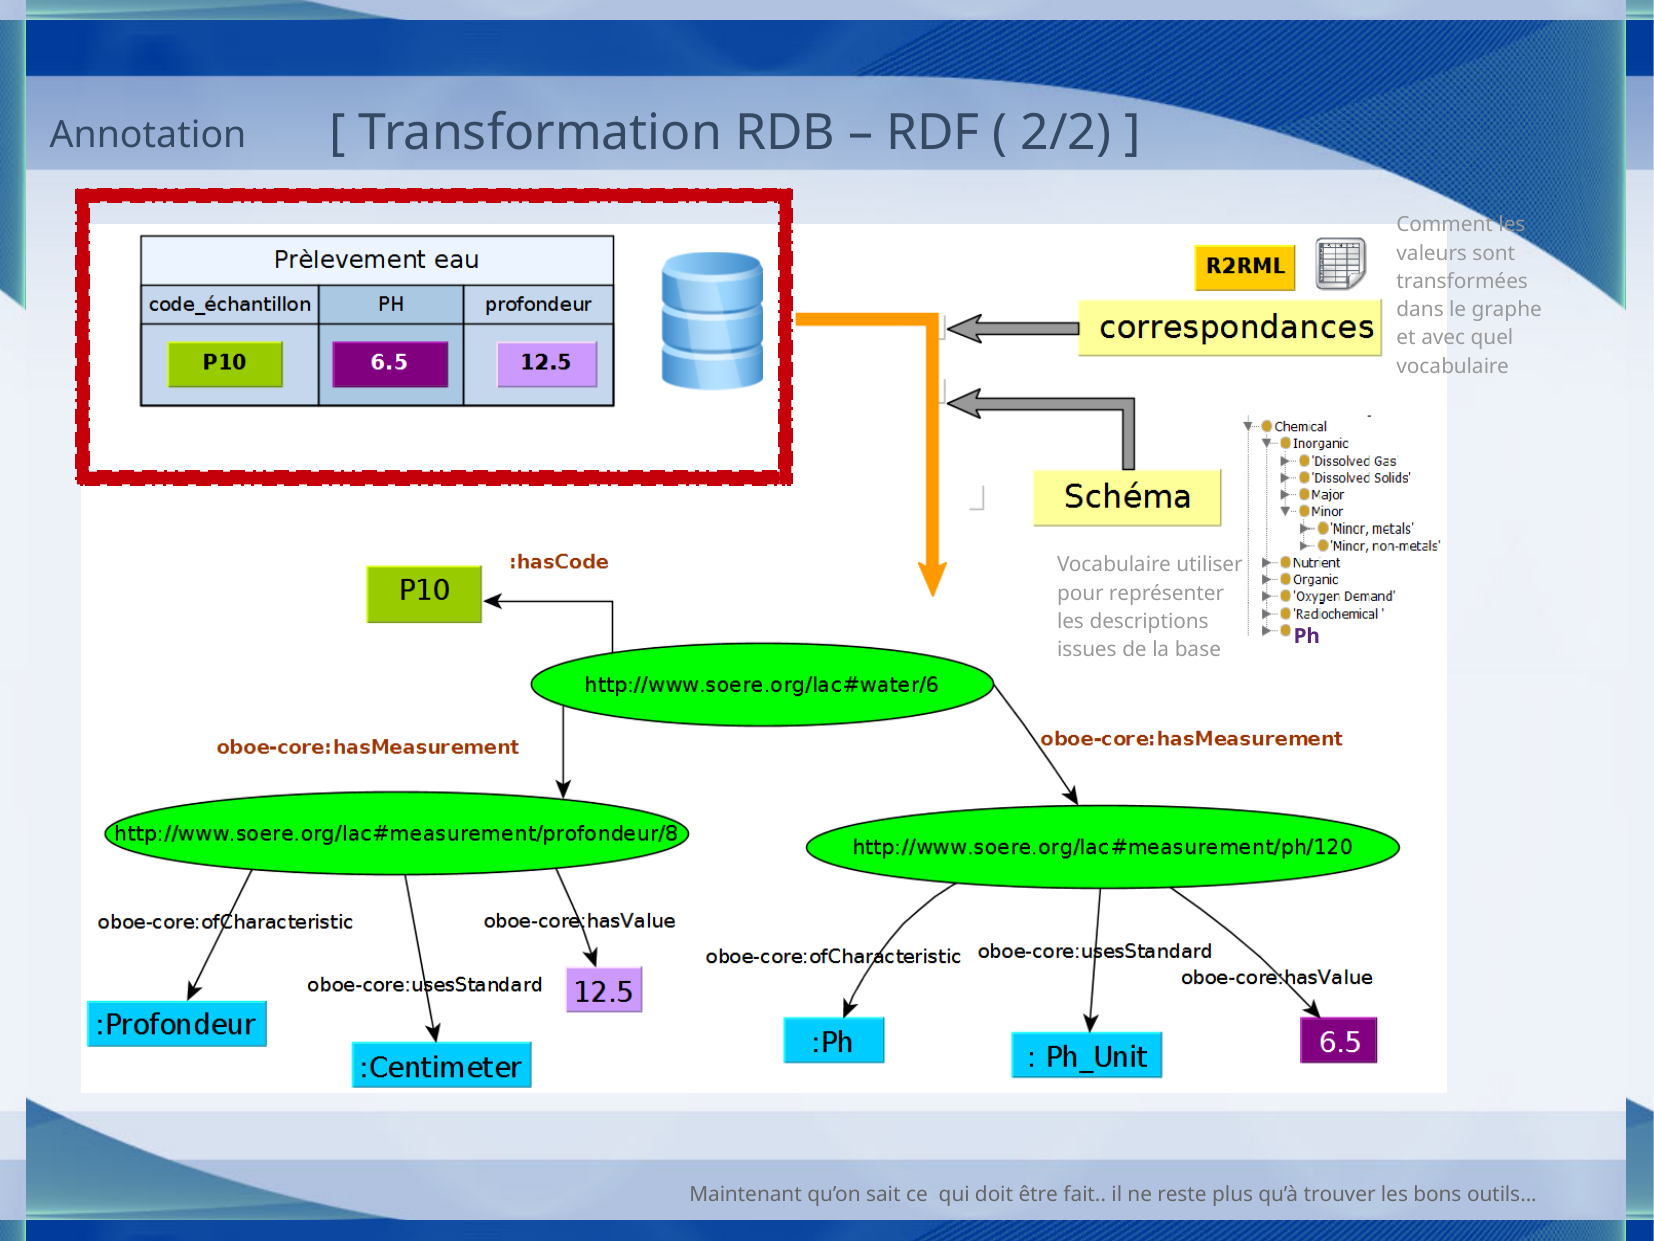

# [ Transformation RDB – RDF ( 2/2) ]
Annotation
Comment les valeurs sont
transformées dans le graphe
et avec quel vocabulaire
Vocabulaire utiliser pour représenter les descriptions issues de la base
Ph
Maintenant qu’on sait ce qui doit être fait.. il ne reste plus qu’à trouver les bons outils...